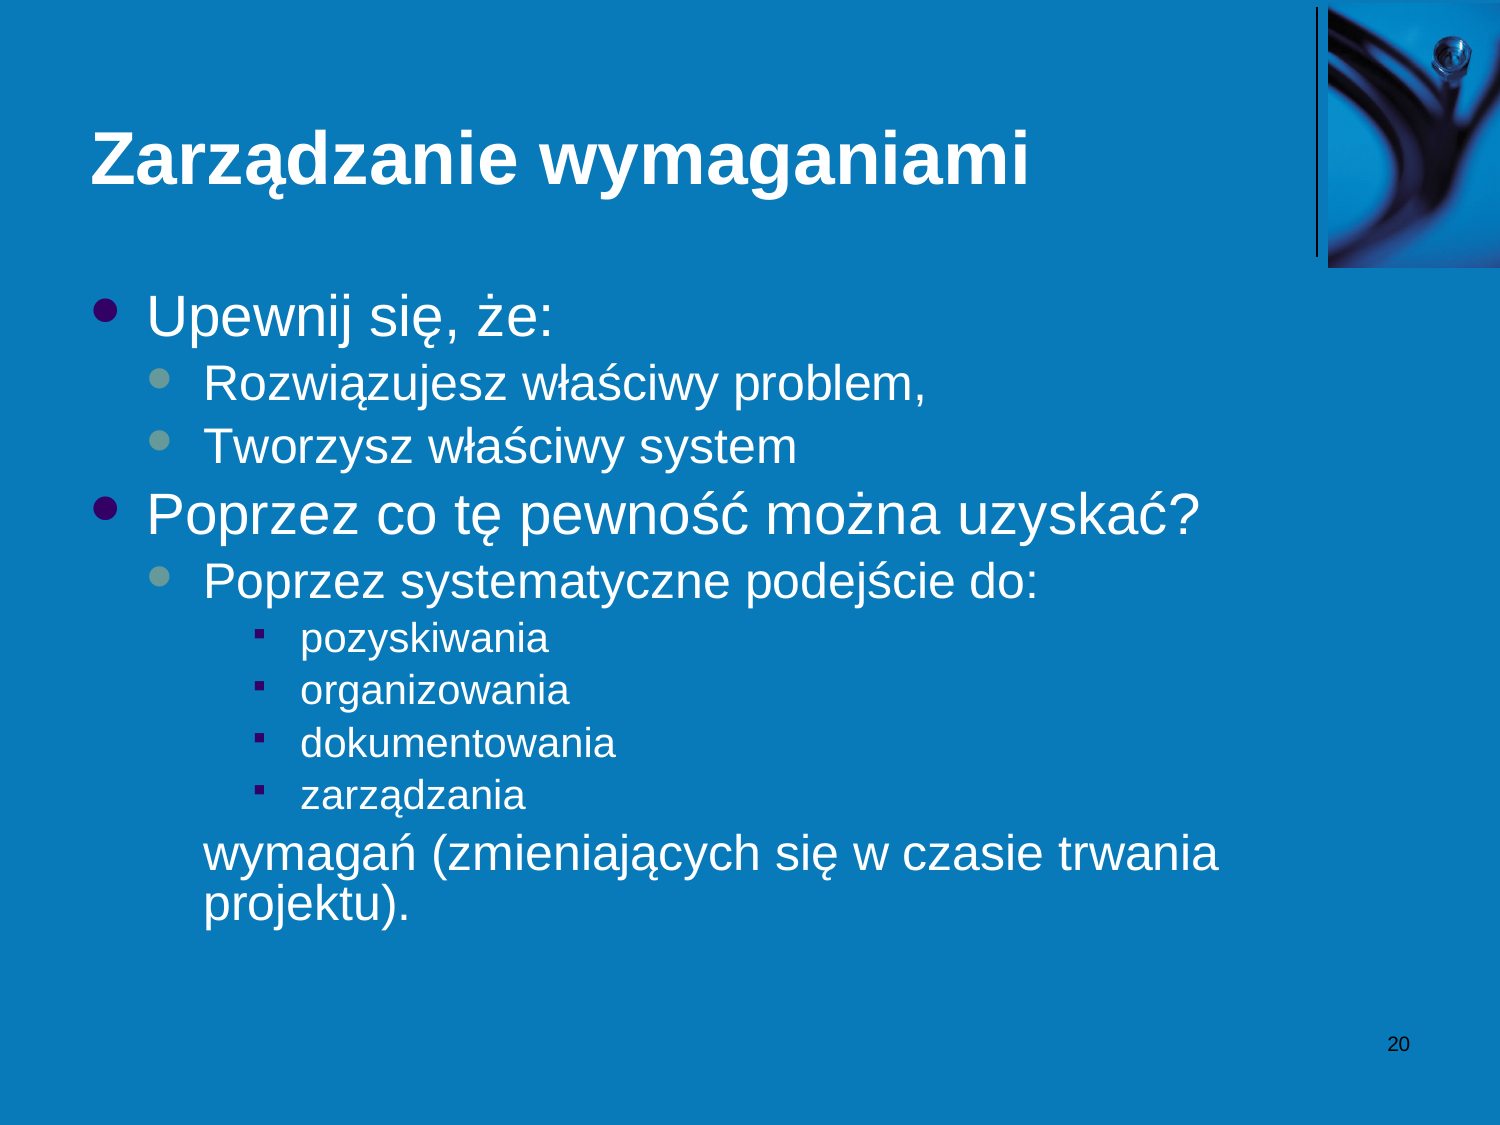

# Zarządzanie wymaganiami
Upewnij się, że:
Rozwiązujesz właściwy problem,
Tworzysz właściwy system
Poprzez co tę pewność można uzyskać?
Poprzez systematyczne podejście do:
pozyskiwania
organizowania
dokumentowania
zarządzania
wymagań (zmieniających się w czasie trwania projektu).
20